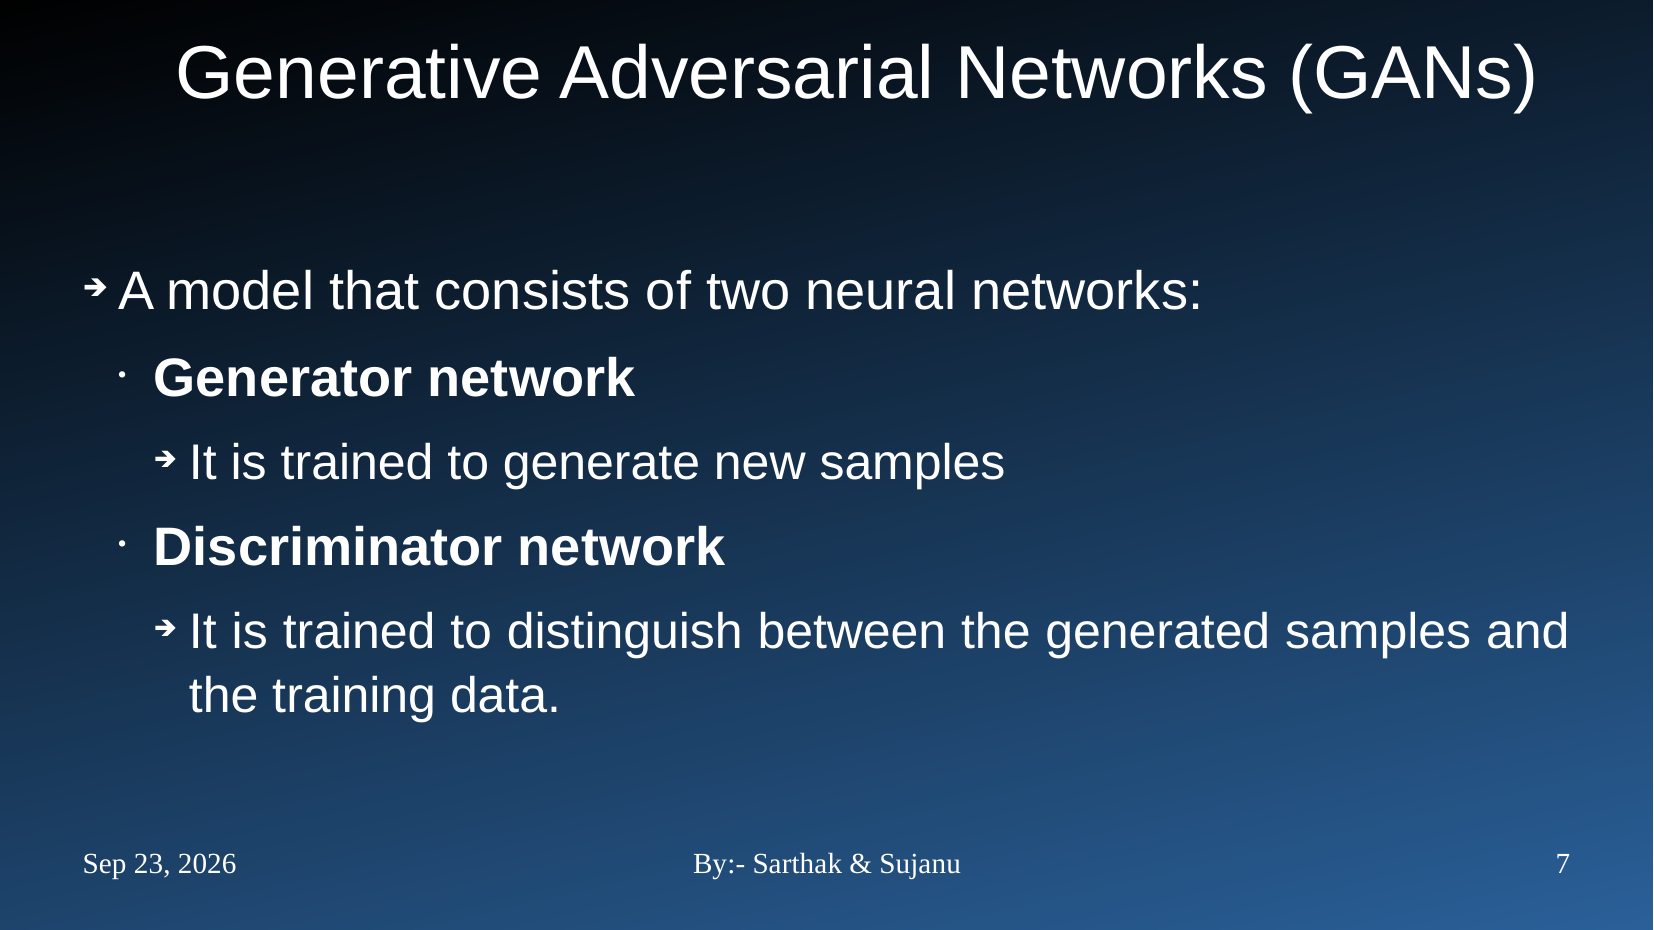

# Generative Adversarial Networks (GANs)
A model that consists of two neural networks:
Generator network
It is trained to generate new samples
Discriminator network
It is trained to distinguish between the generated samples and the training data.
By:- Sarthak & Sujanu
7